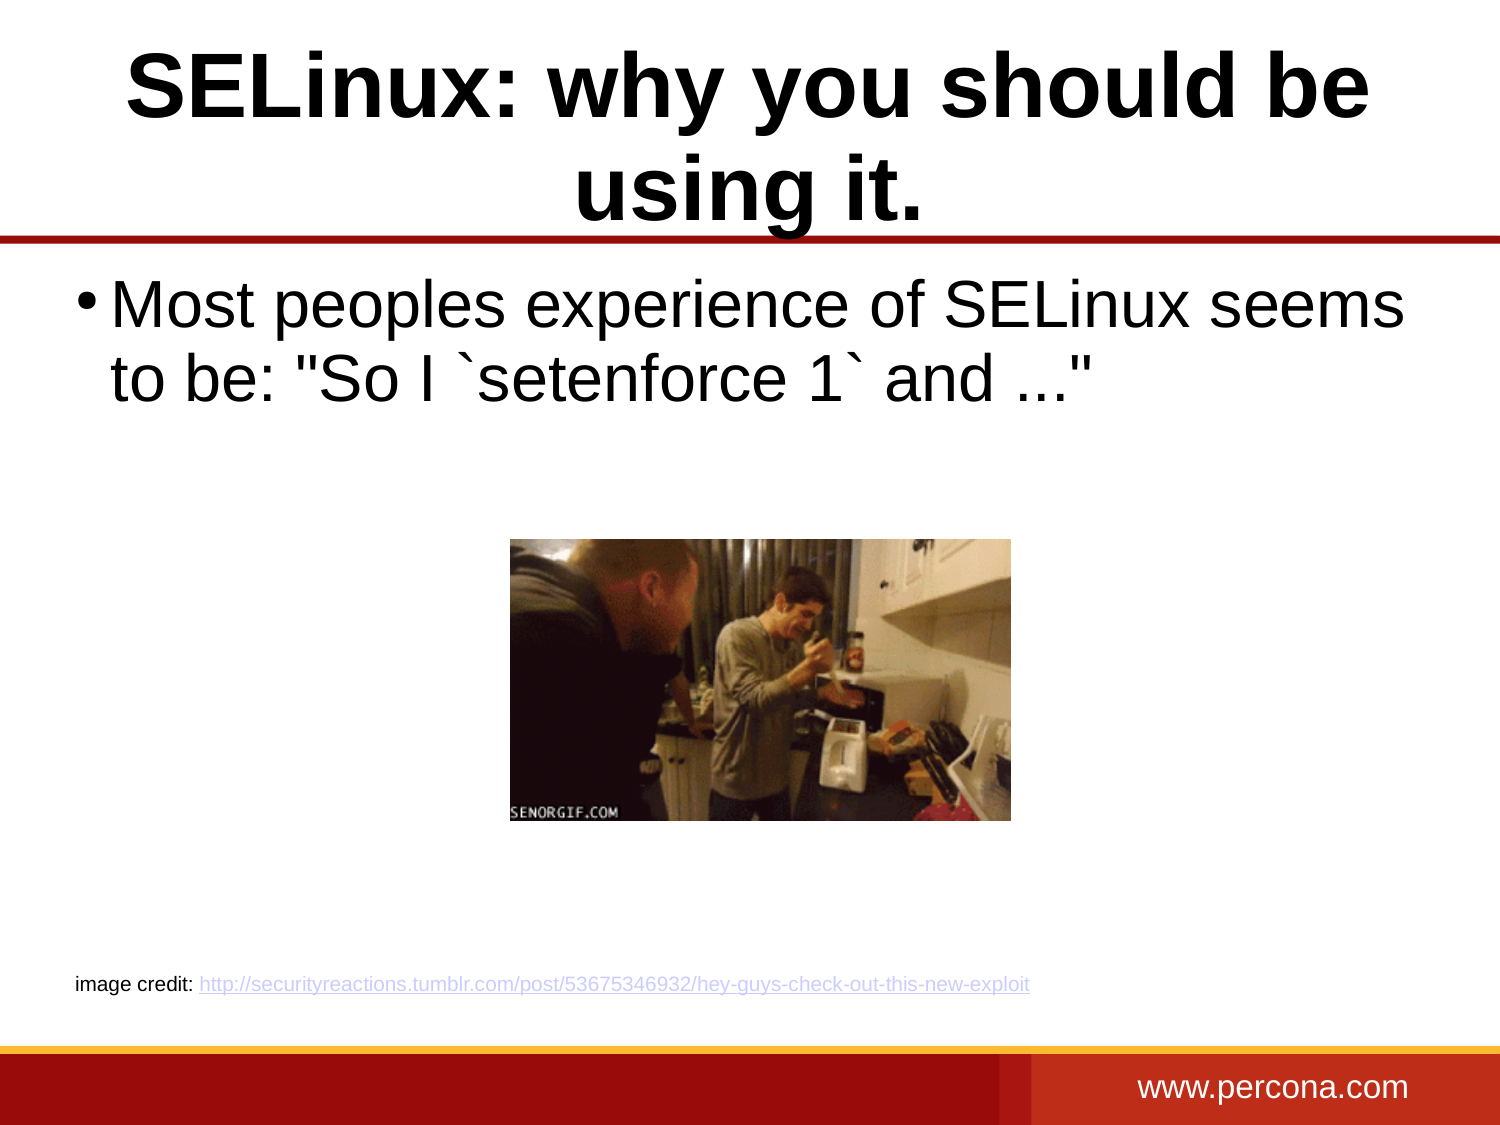

SELinux: why you should be using it.
Most peoples experience of SELinux seems to be: "So I `setenforce 1` and ..."
image credit: http://securityreactions.tumblr.com/post/53675346932/hey-guys-check-out-this-new-exploit